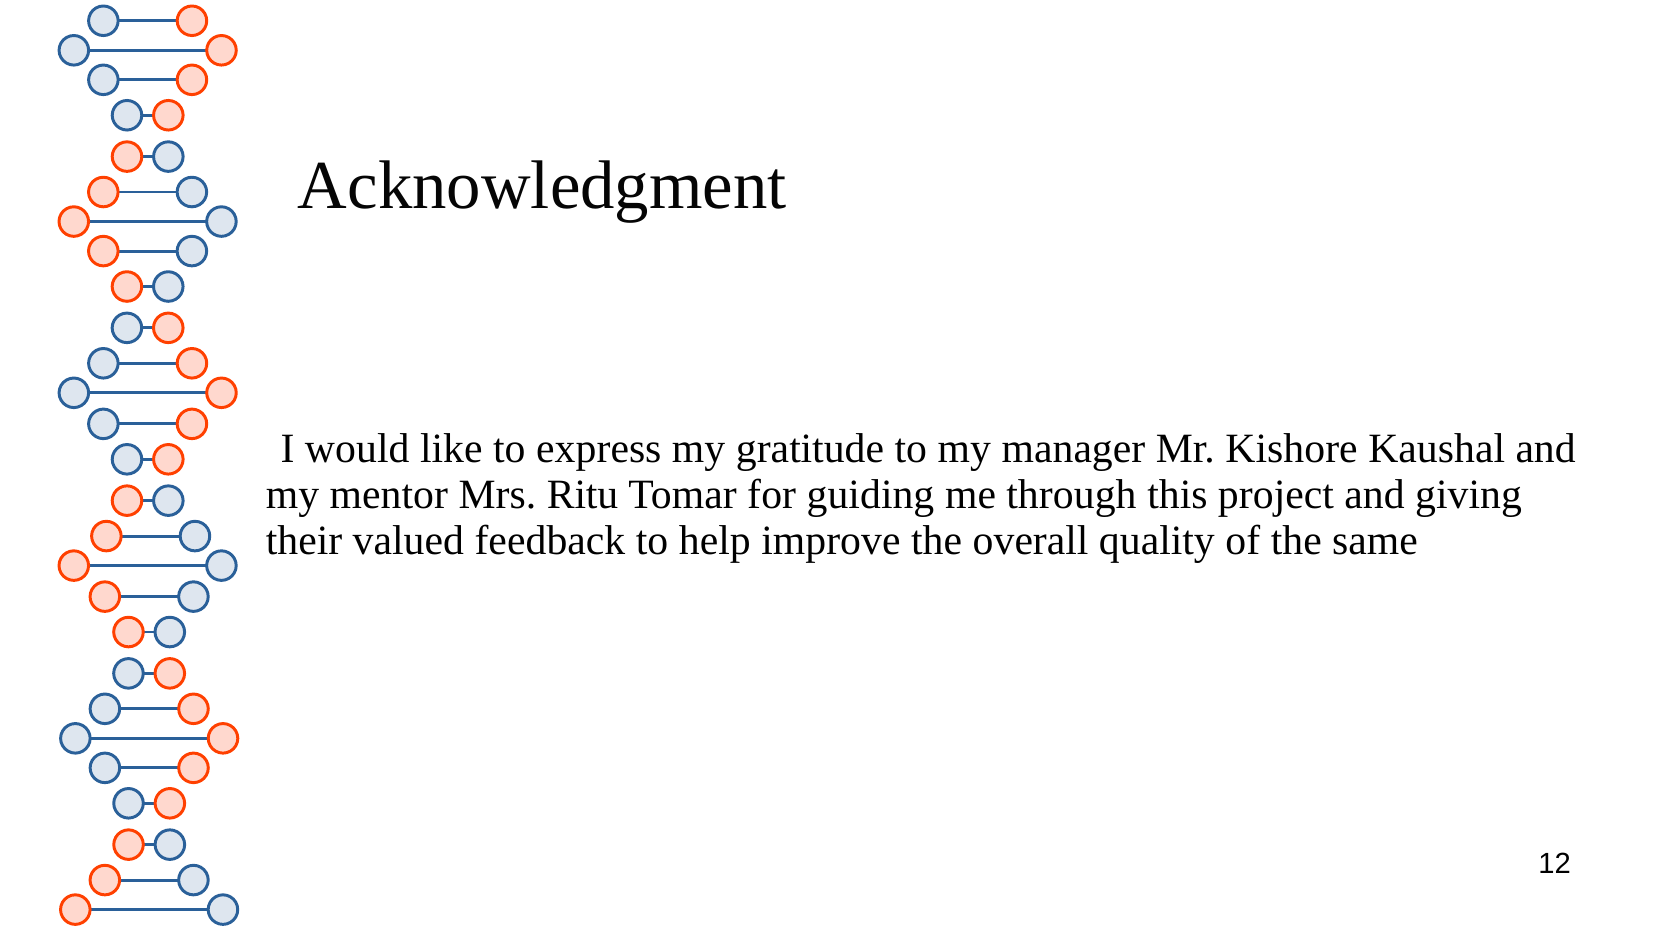

# Acknowledgment
I would like to express my gratitude to my manager Mr. Kishore Kaushal and my mentor Mrs. Ritu Tomar for guiding me through this project and giving their valued feedback to help improve the overall quality of the same
12